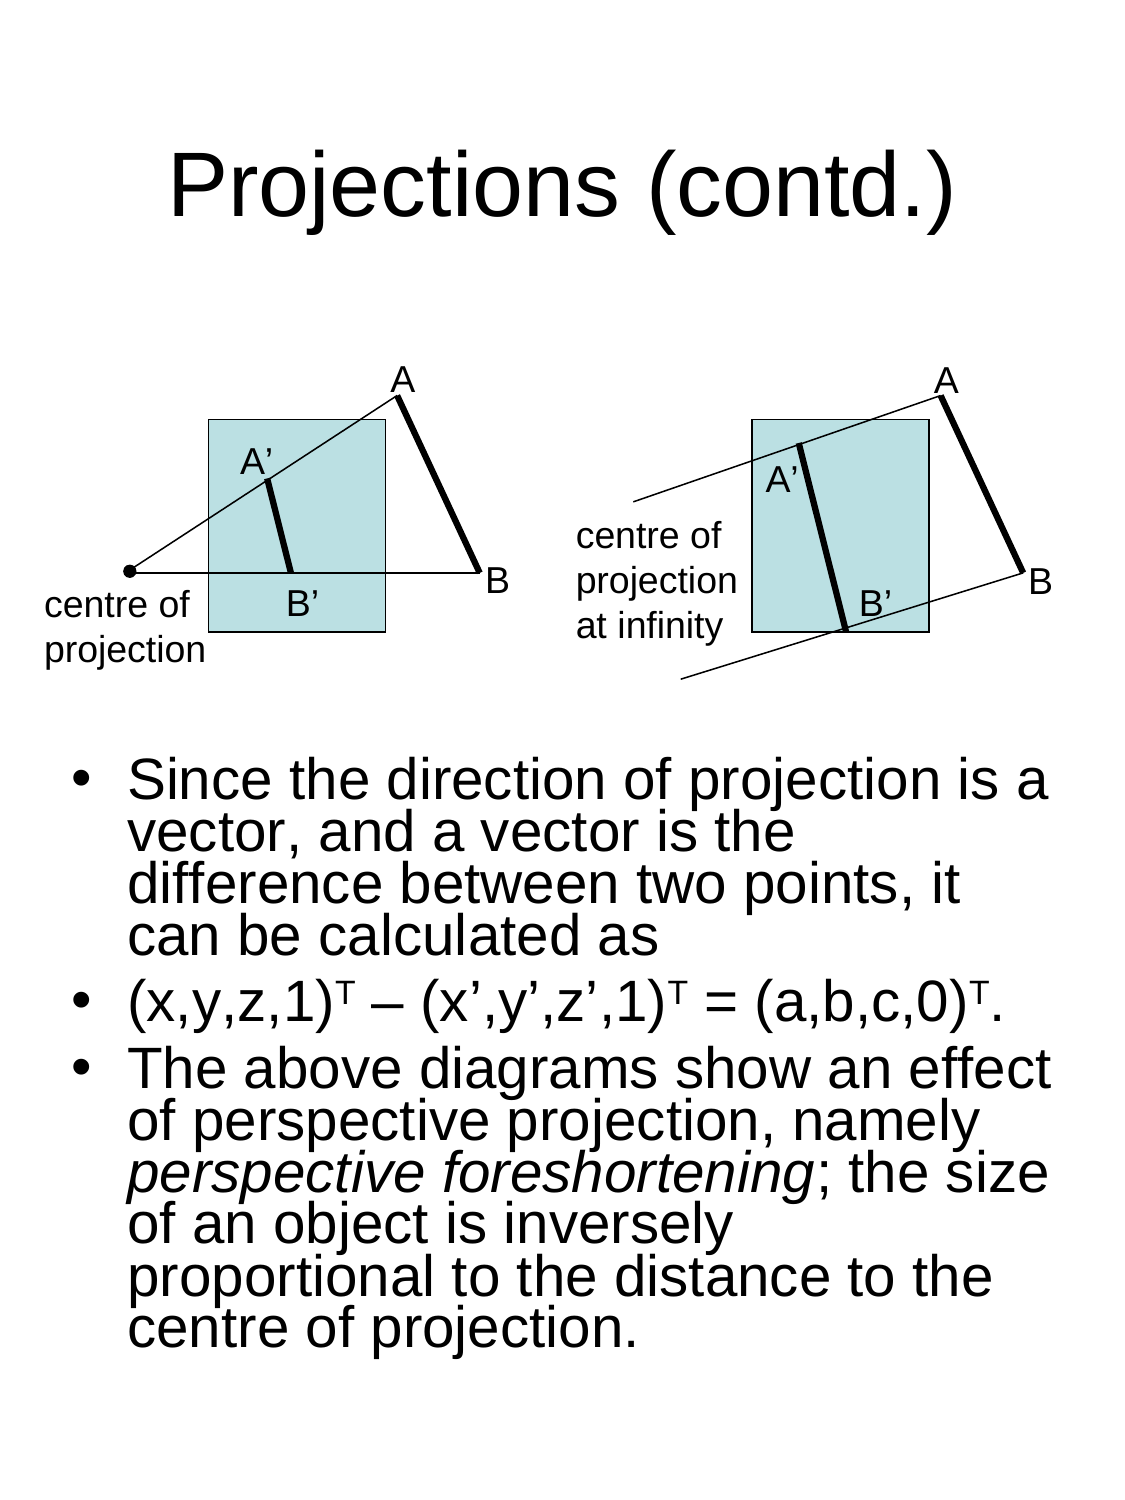

# Projections (contd.)
A
A
A’
A’
centre of projection at infinity
B
B
B’
B’
centre of projection
Since the direction of projection is a vector, and a vector is the difference between two points, it can be calculated as
(x,y,z,1)T – (x’,y’,z’,1)T = (a,b,c,0)T.
The above diagrams show an effect of perspective projection, namely perspective foreshortening; the size of an object is inversely proportional to the distance to the centre of projection.